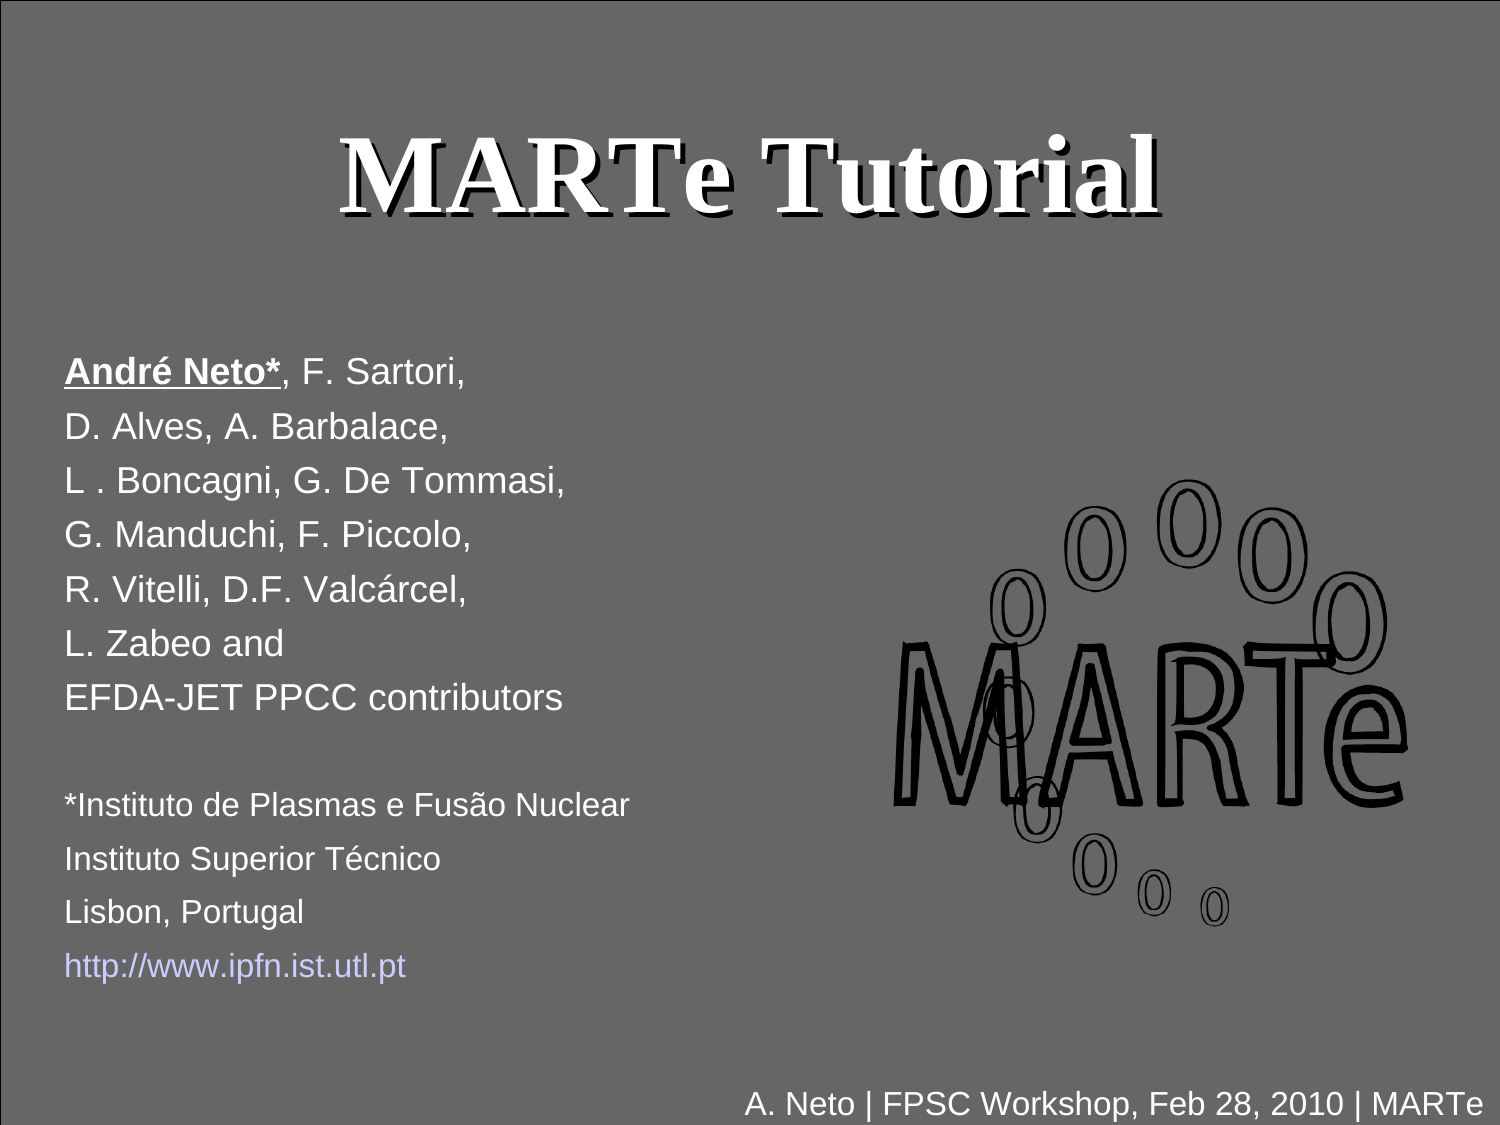

MARTe Tutorial
André Neto*, F. Sartori,
D. Alves, A. Barbalace,
L . Boncagni, G. De Tommasi,
G. Manduchi, F. Piccolo,
R. Vitelli, D.F. Valcárcel,
L. Zabeo and
EFDA-JET PPCC contributors
*Instituto de Plasmas e Fusão Nuclear
Instituto Superior Técnico
Lisbon, Portugal
http://www.ipfn.ist.utl.pt